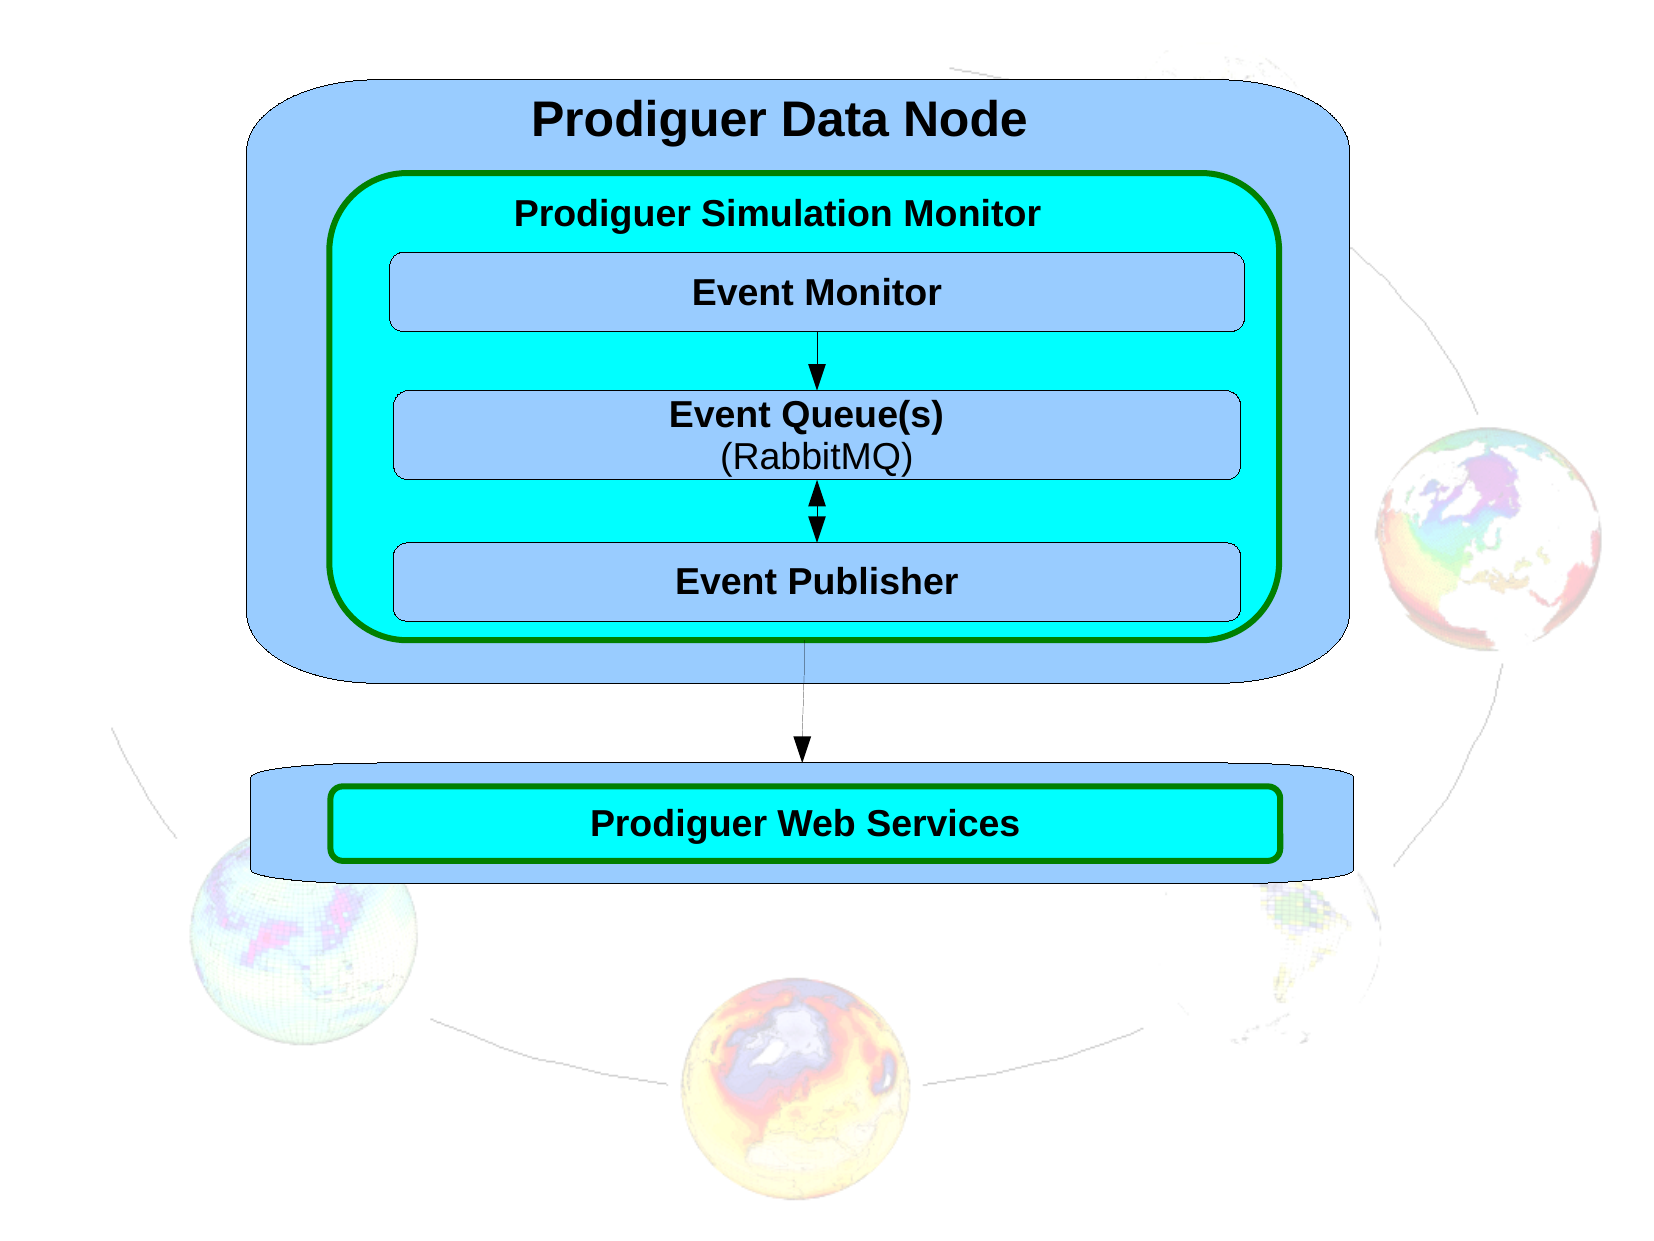

Prodiguer Data Node
Prodiguer Simulation Monitor
Event Monitor
Event Queue(s)
(RabbitMQ)
Event Publisher
Prodiguer Web Services